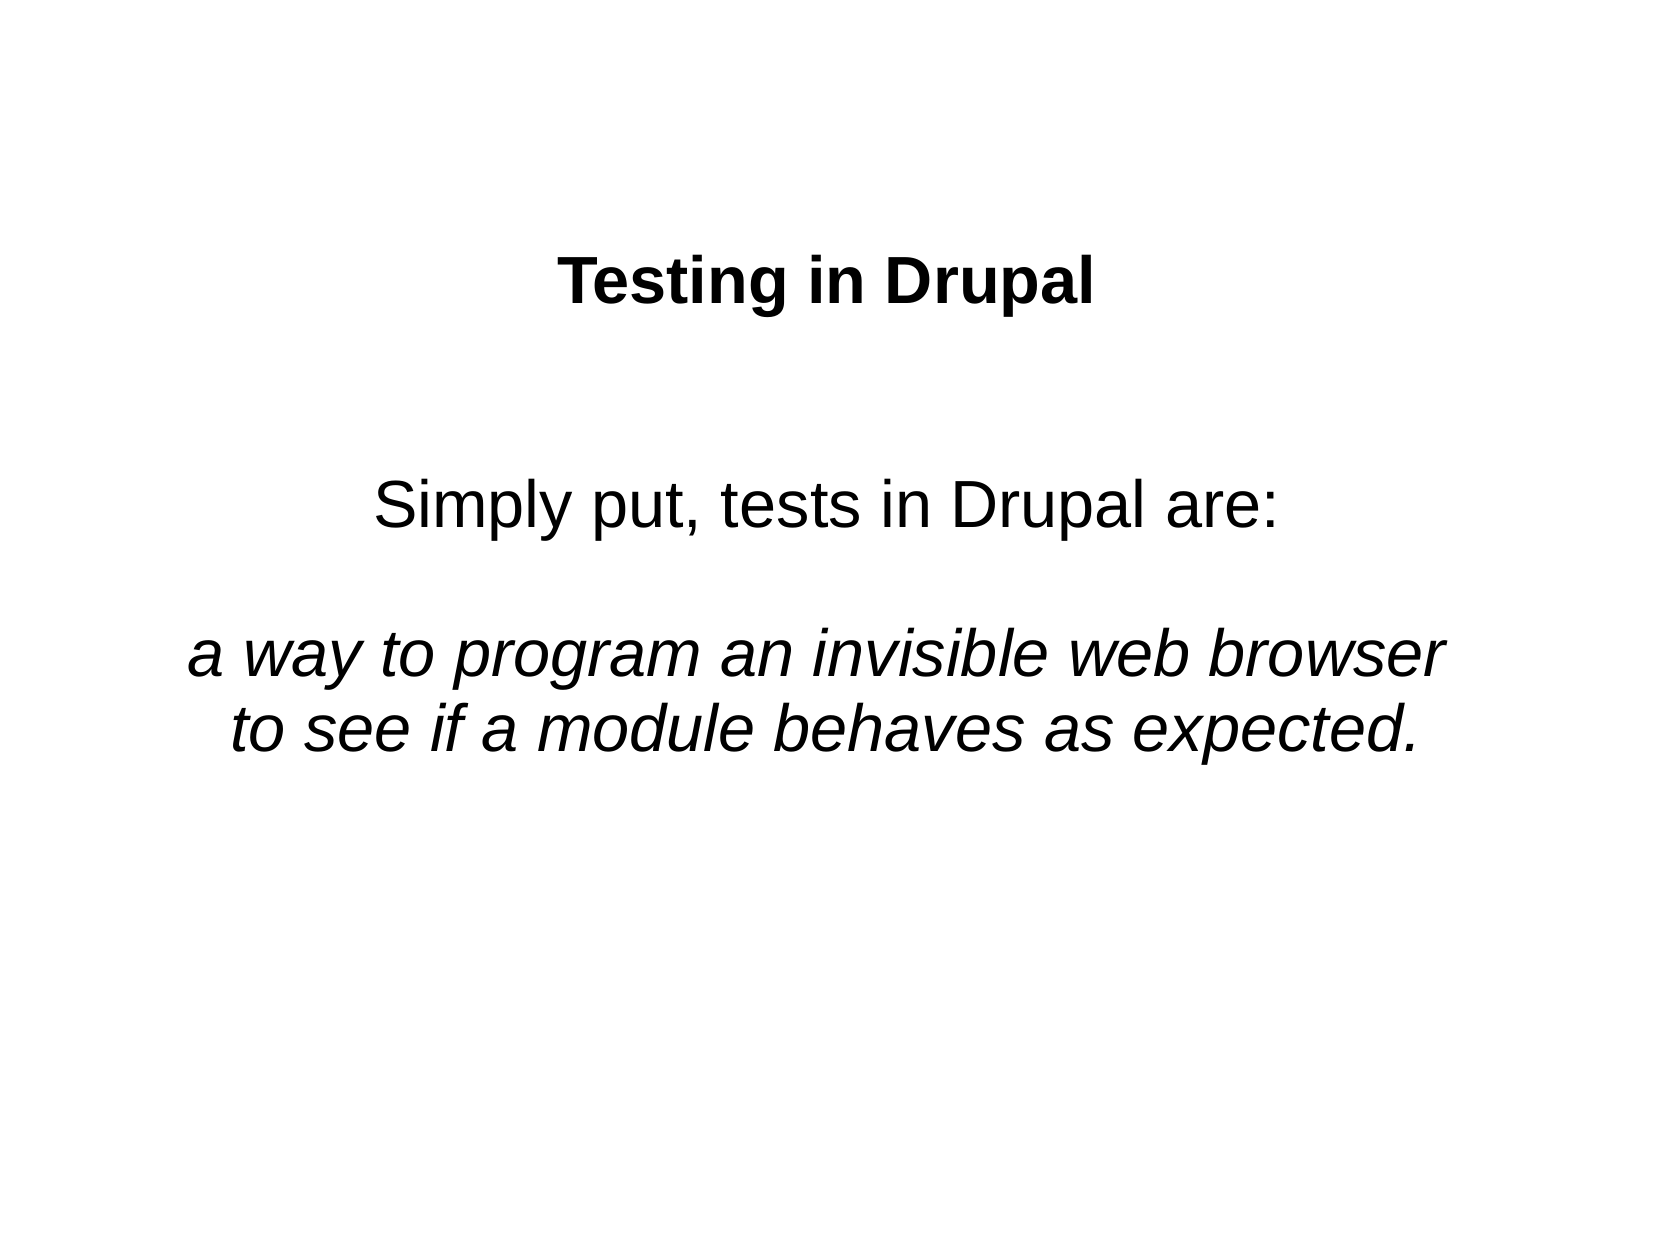

# Testing in Drupal
Simply put, tests in Drupal are:
a way to program an invisible web browser
to see if a module behaves as expected.